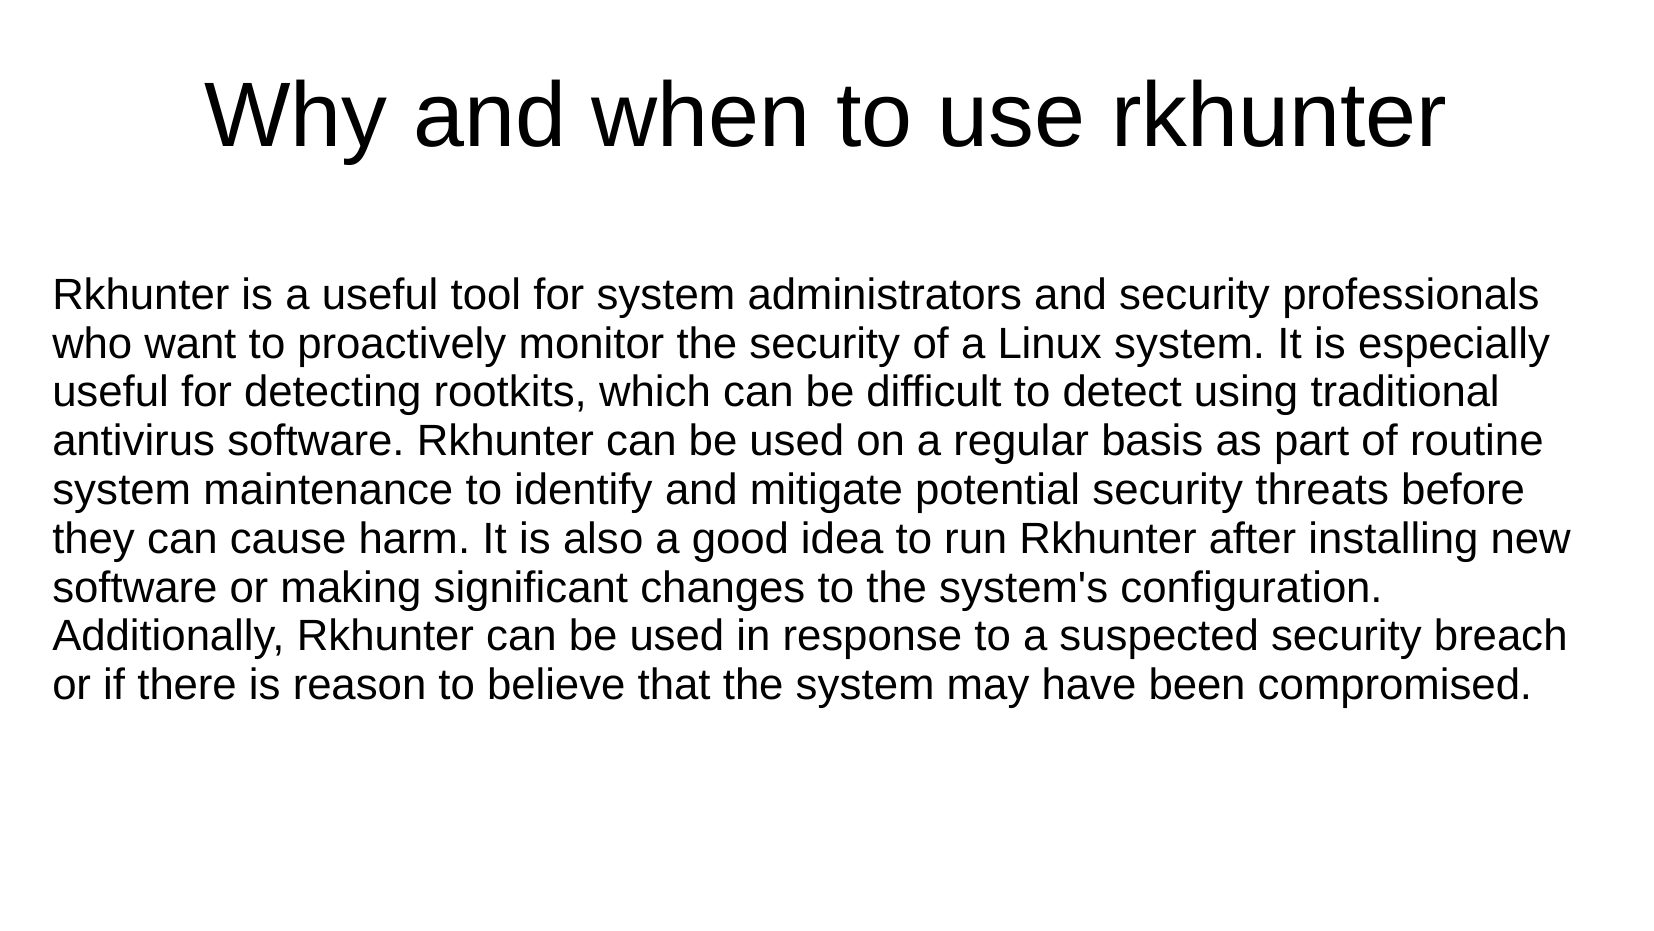

# Why and when to use rkhunter
Rkhunter is a useful tool for system administrators and security professionals who want to proactively monitor the security of a Linux system. It is especially useful for detecting rootkits, which can be difficult to detect using traditional antivirus software. Rkhunter can be used on a regular basis as part of routine system maintenance to identify and mitigate potential security threats before they can cause harm. It is also a good idea to run Rkhunter after installing new software or making significant changes to the system's configuration. Additionally, Rkhunter can be used in response to a suspected security breach or if there is reason to believe that the system may have been compromised.